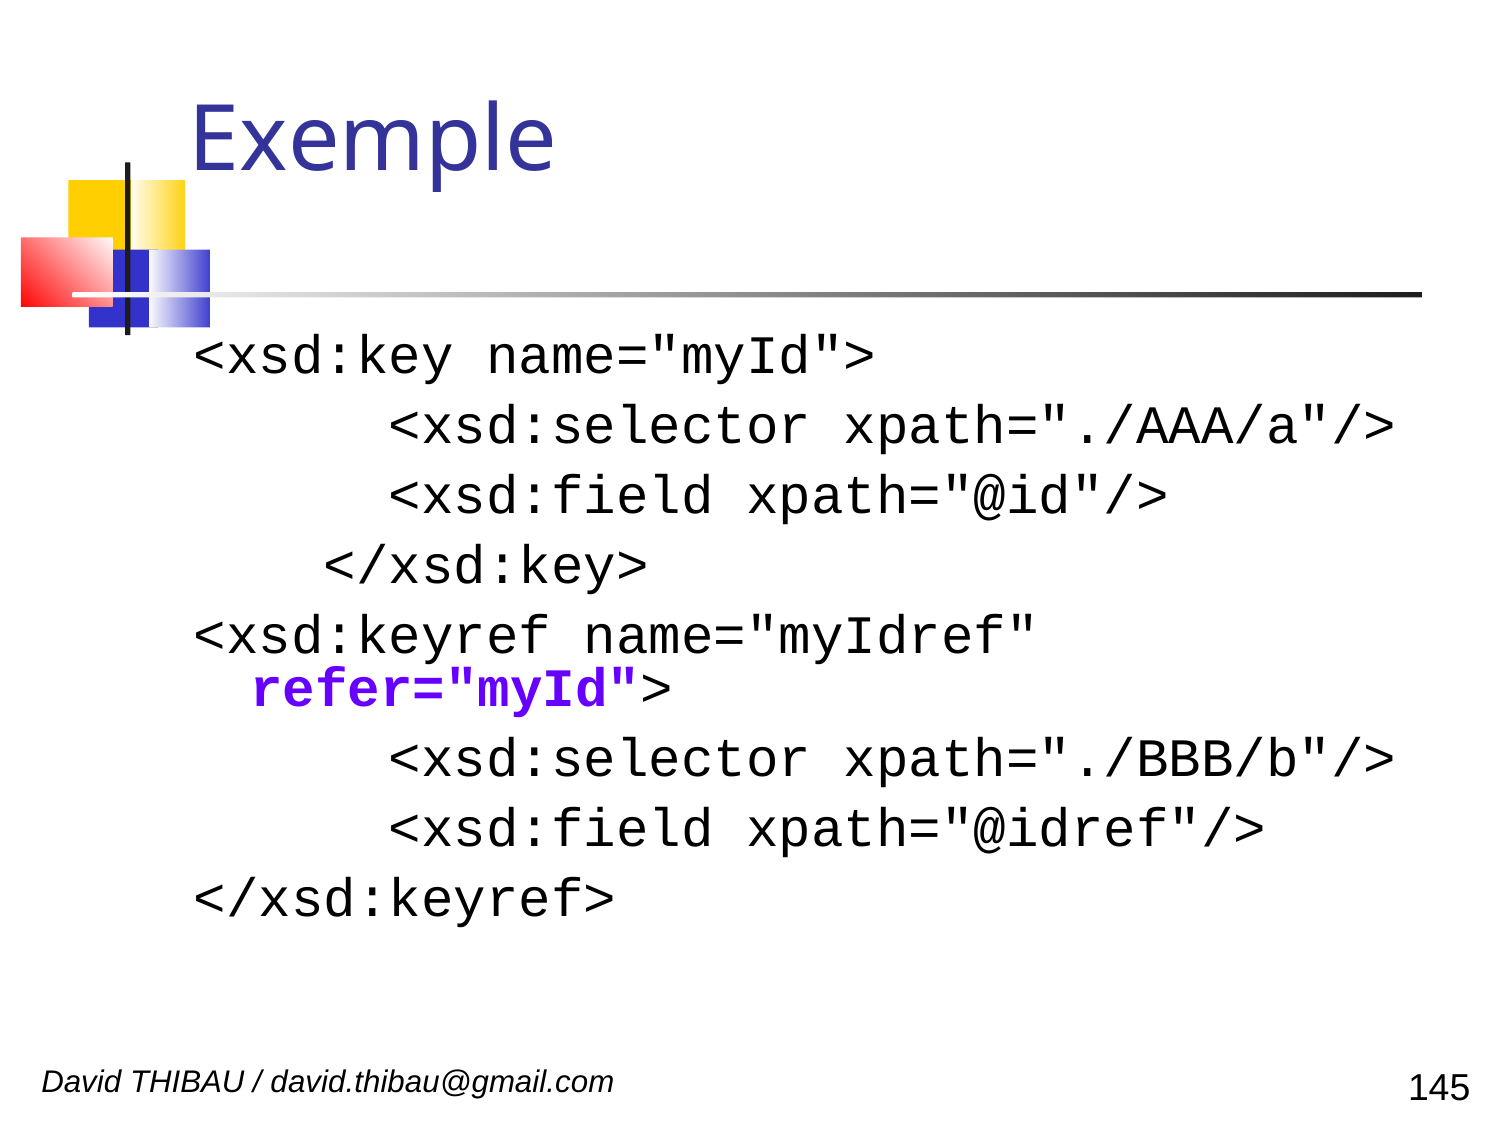

# Exemple
<xsd:key name="myId">
 <xsd:selector xpath="./AAA/a"/>
 <xsd:field xpath="@id"/>
 </xsd:key>
<xsd:keyref name="myIdref" refer="myId">
 <xsd:selector xpath="./BBB/b"/>
 <xsd:field xpath="@idref"/>
</xsd:keyref>